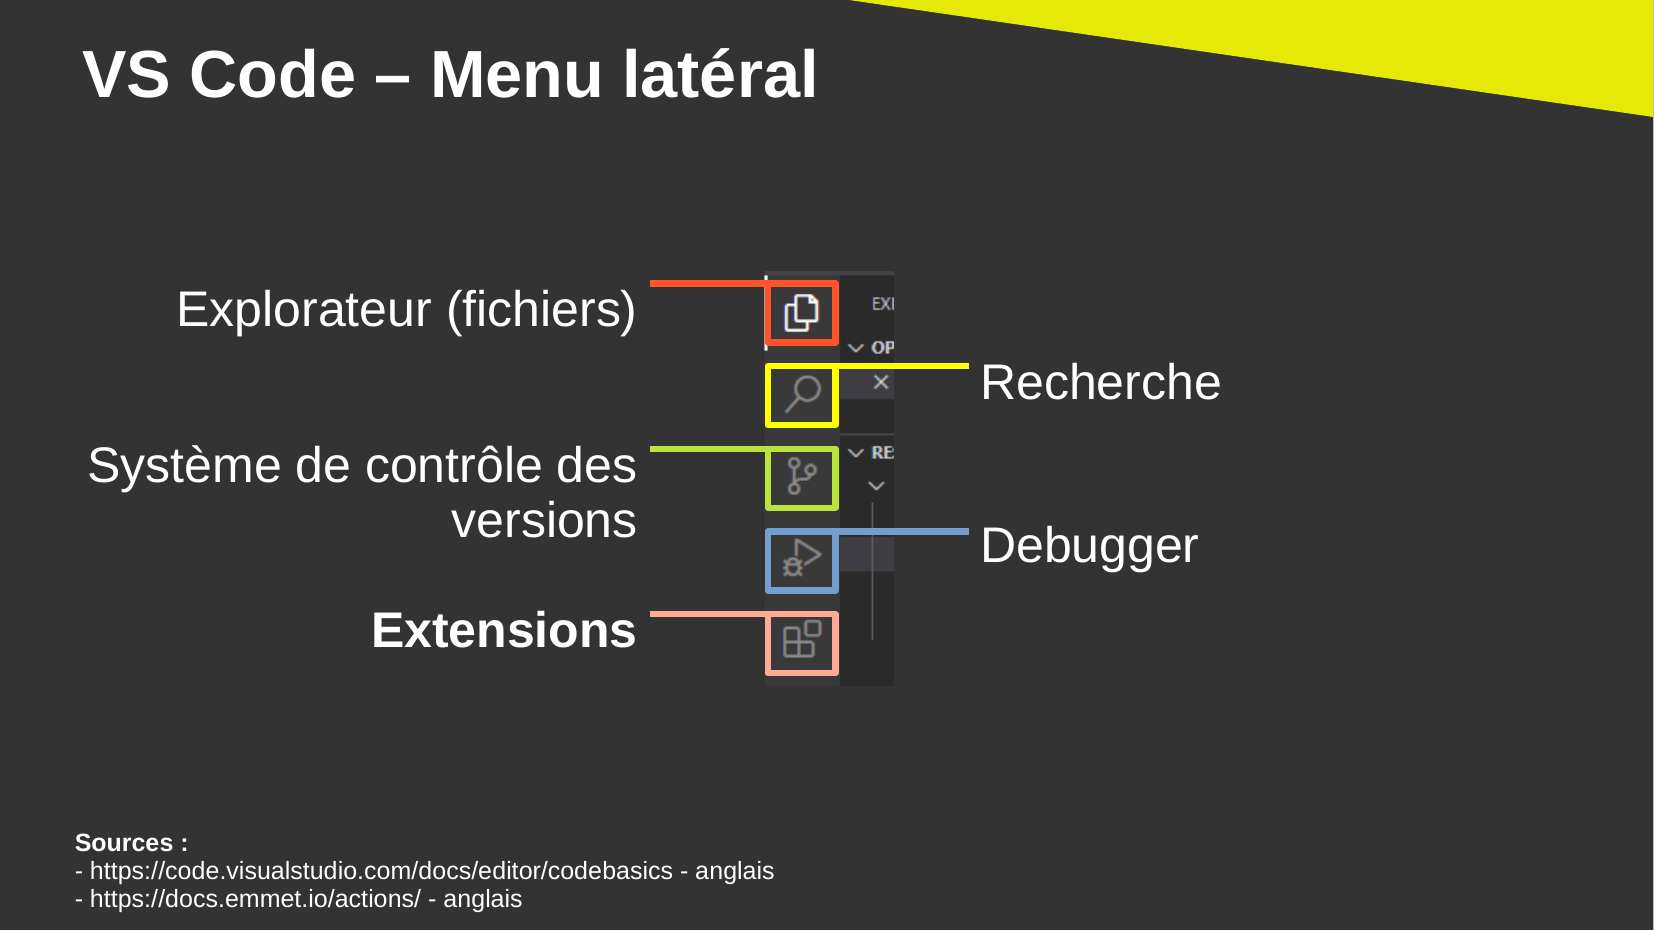

# VS Code – Menu latéral
Explorateur (fichiers)
Recherche
Système de contrôle des versions
Debugger
Extensions
Sources :
- https://code.visualstudio.com/docs/editor/codebasics - anglais
- https://docs.emmet.io/actions/ - anglais